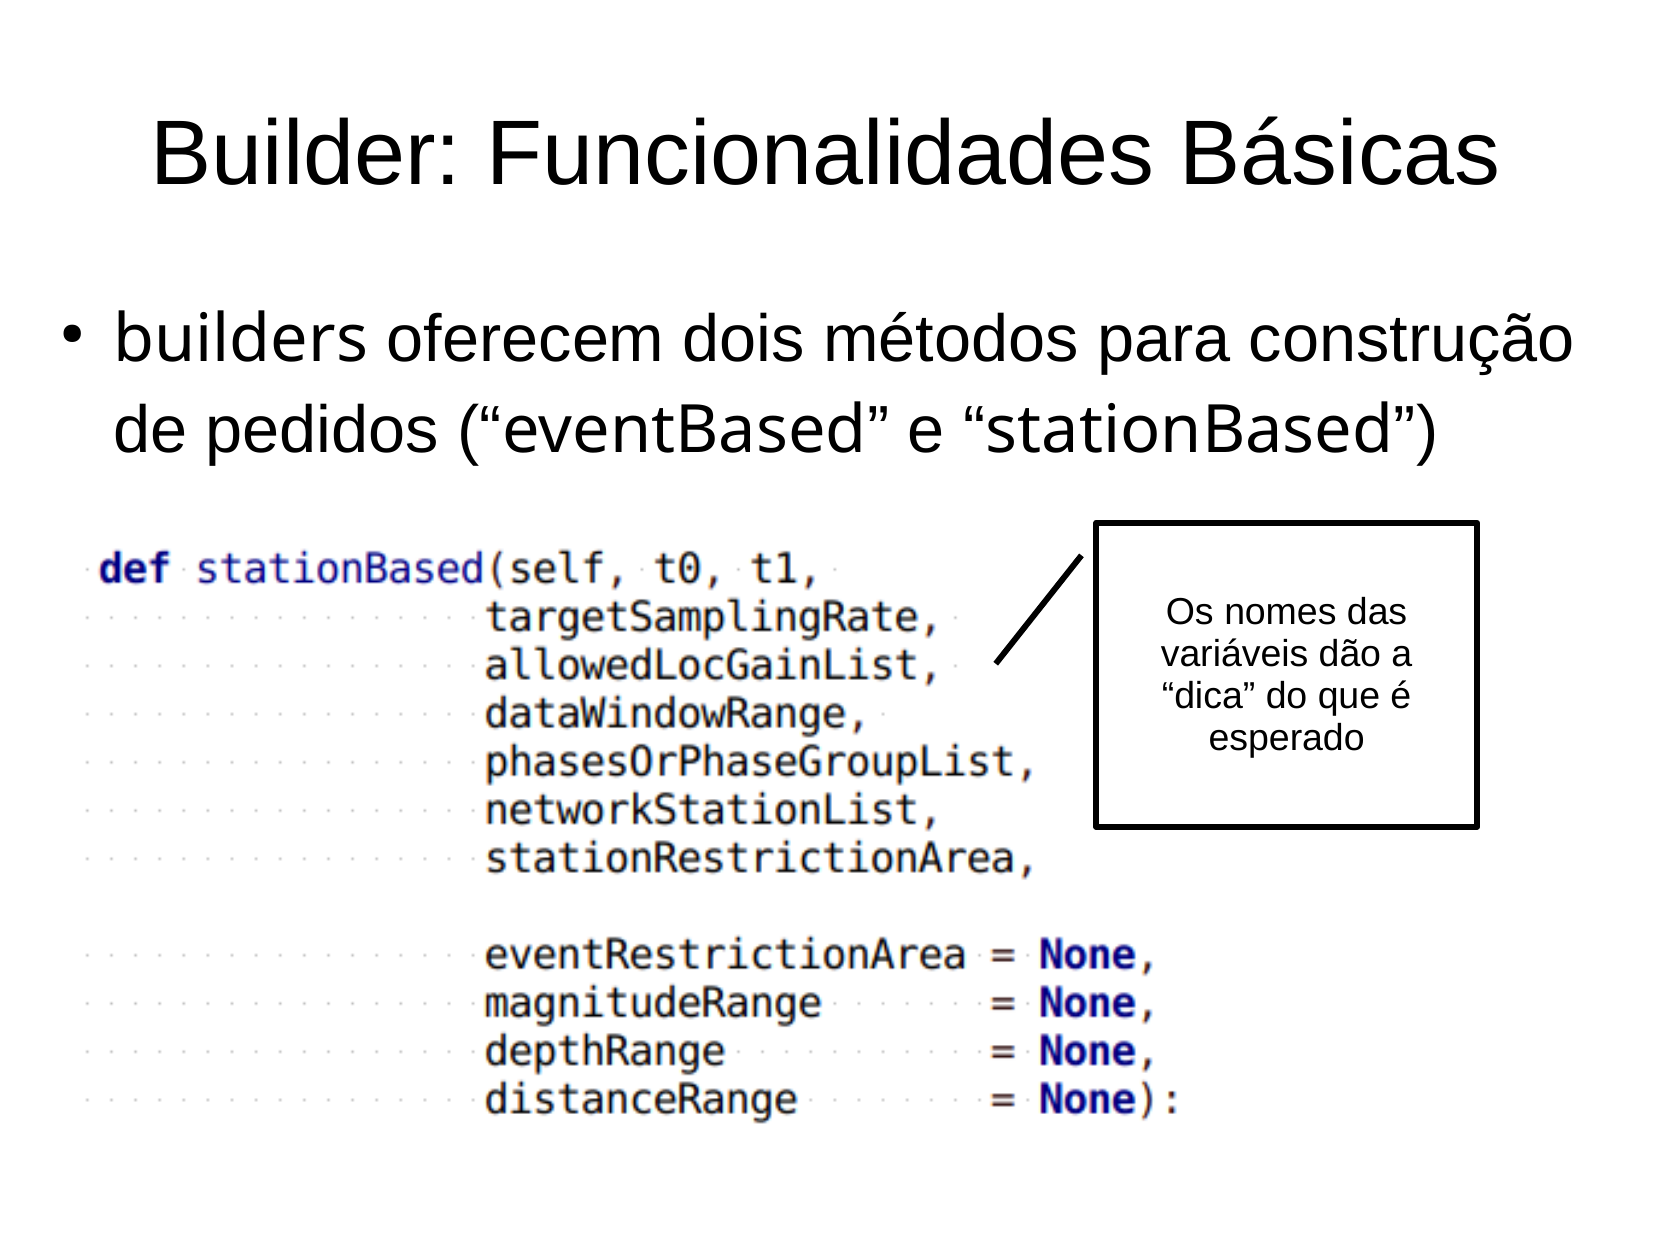

# Builder: Funcionalidades Básicas
builders oferecem dois métodos para construção de pedidos (“eventBased” e “stationBased”)
Os nomes das variáveis dão a “dica” do que é esperado